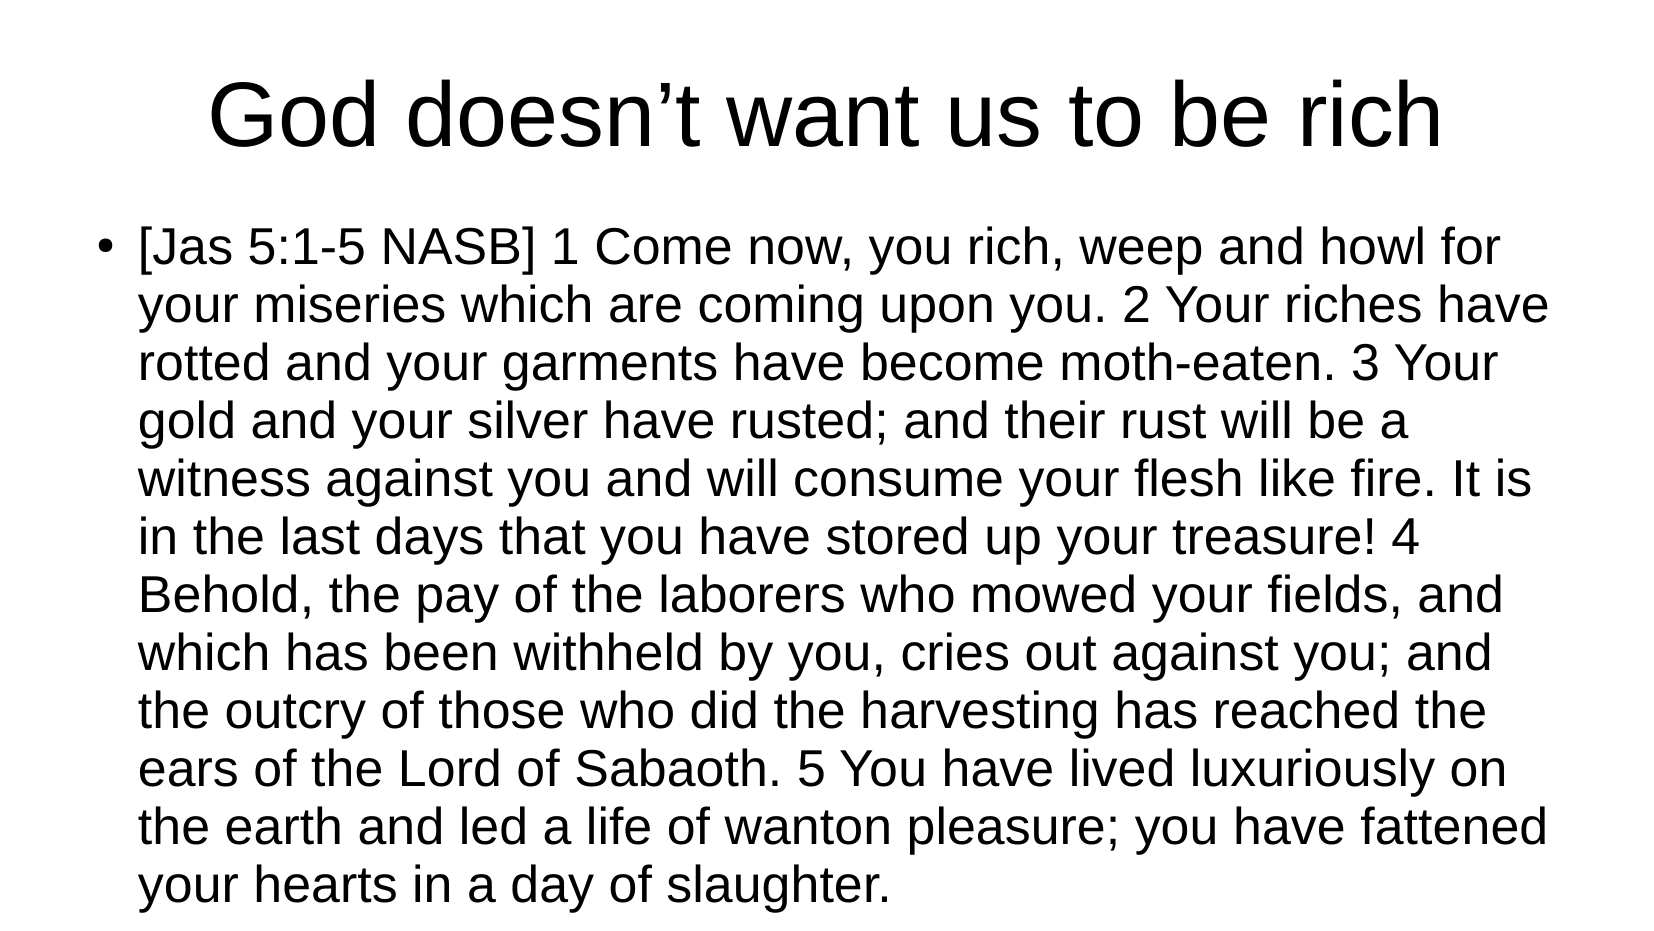

# God doesn’t want us to be rich
[Jas 5:1-5 NASB] 1 Come now, you rich, weep and howl for your miseries which are coming upon you. 2 Your riches have rotted and your garments have become moth-eaten. 3 Your gold and your silver have rusted; and their rust will be a witness against you and will consume your flesh like fire. It is in the last days that you have stored up your treasure! 4 Behold, the pay of the laborers who mowed your fields, and which has been withheld by you, cries out against you; and the outcry of those who did the harvesting has reached the ears of the Lord of Sabaoth. 5 You have lived luxuriously on the earth and led a life of wanton pleasure; you have fattened your hearts in a day of slaughter.